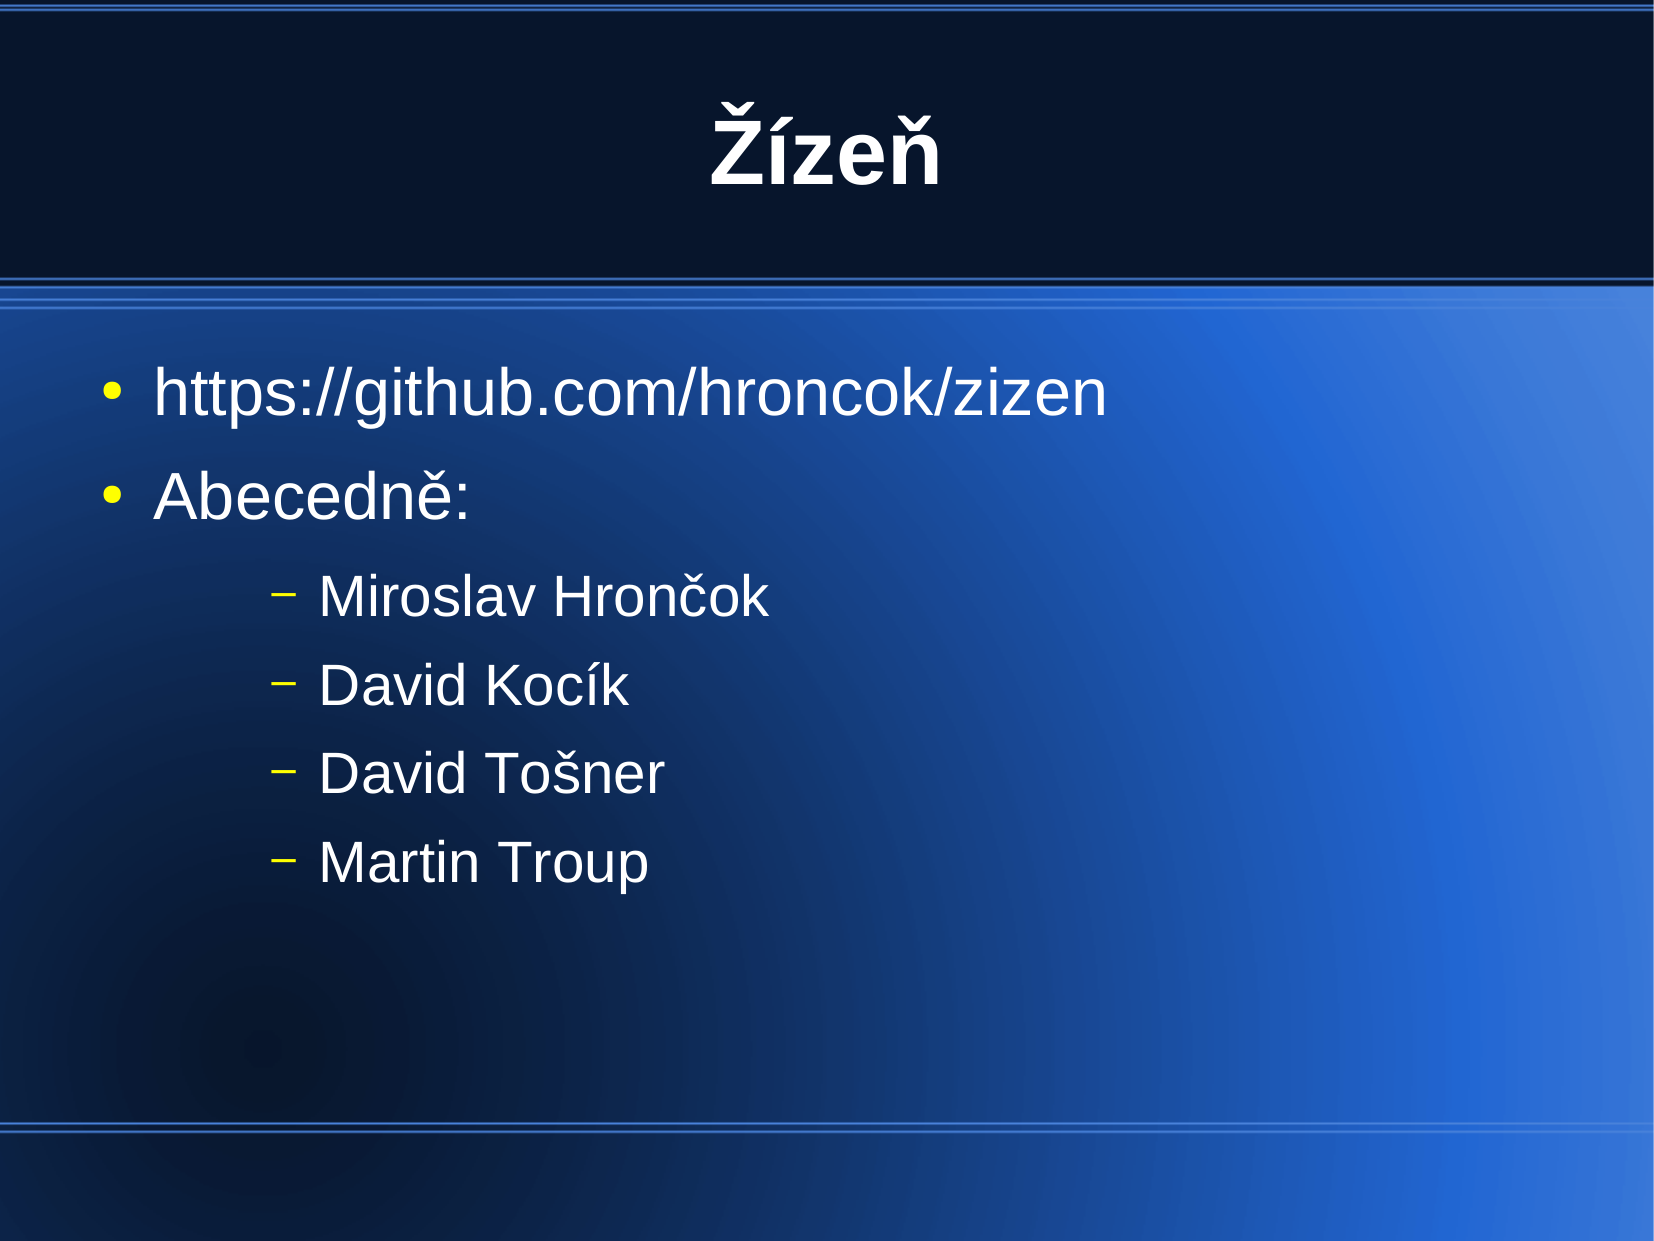

# Žízeň
https://github.com/hroncok/zizen
Abecedně:
Miroslav Hrončok
David Kocík
David Tošner
Martin Troup